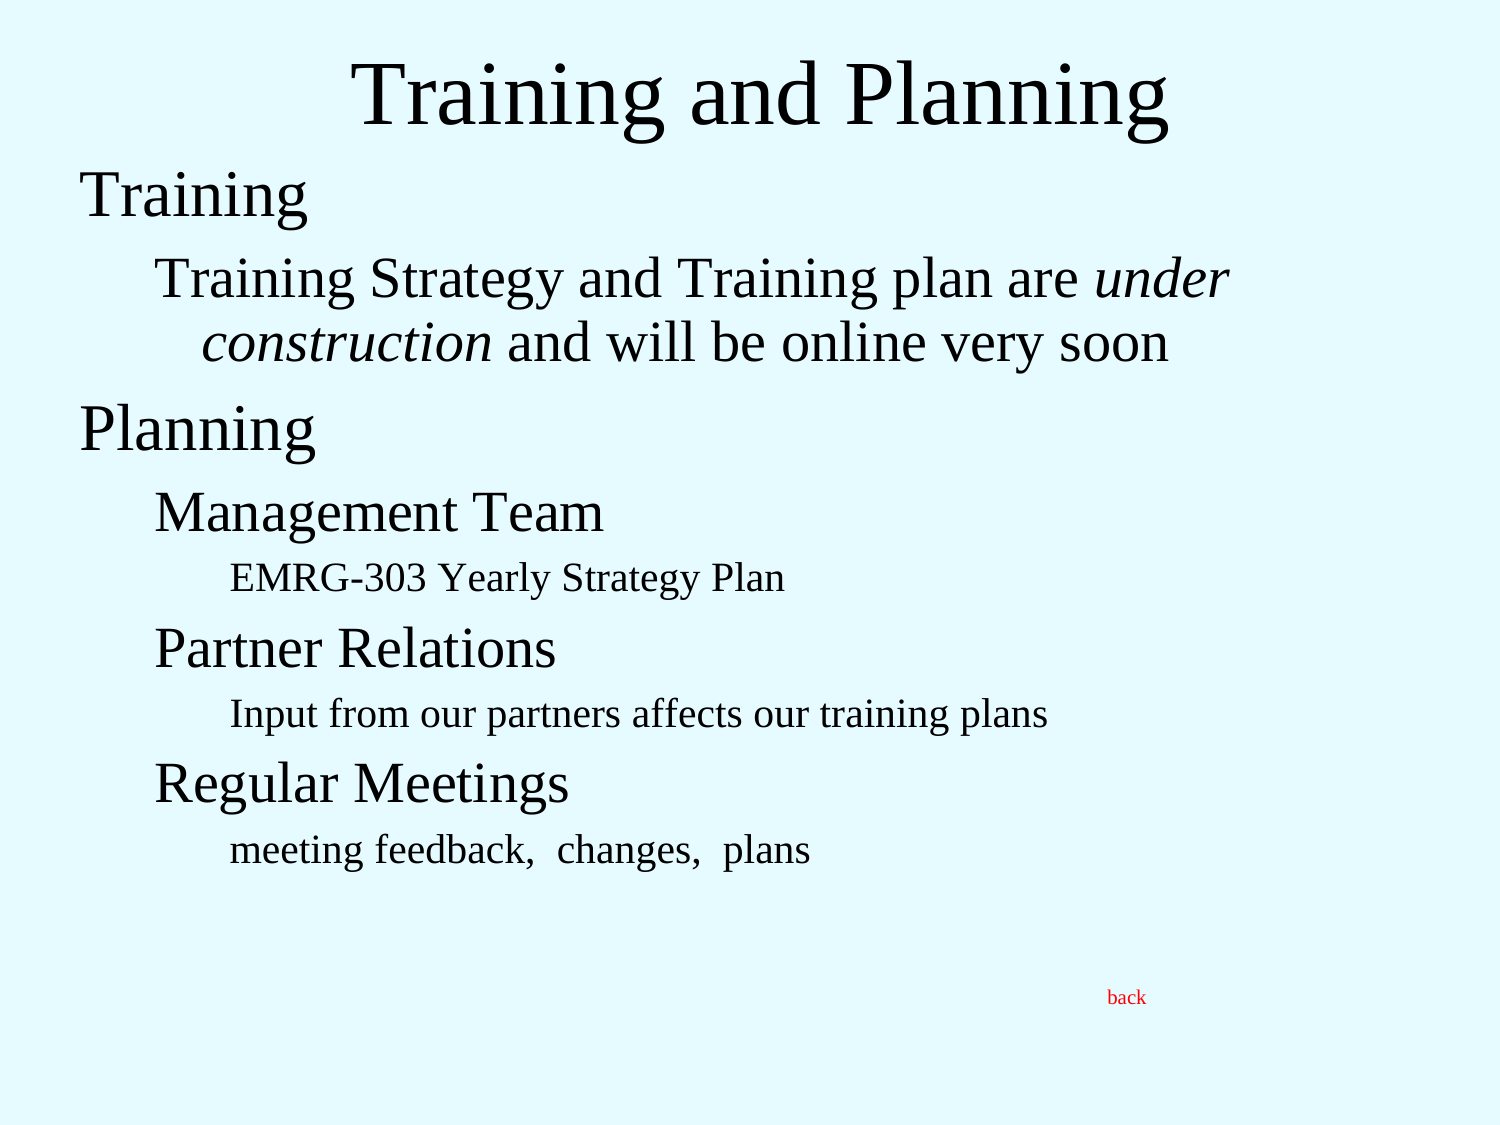

# Training and Planning
Training
Training Strategy and Training plan are under construction and will be online very soon
Planning
Management Team
EMRG-303 Yearly Strategy Plan
Partner Relations
Input from our partners affects our training plans
Regular Meetings
meeting feedback, changes, plans
back